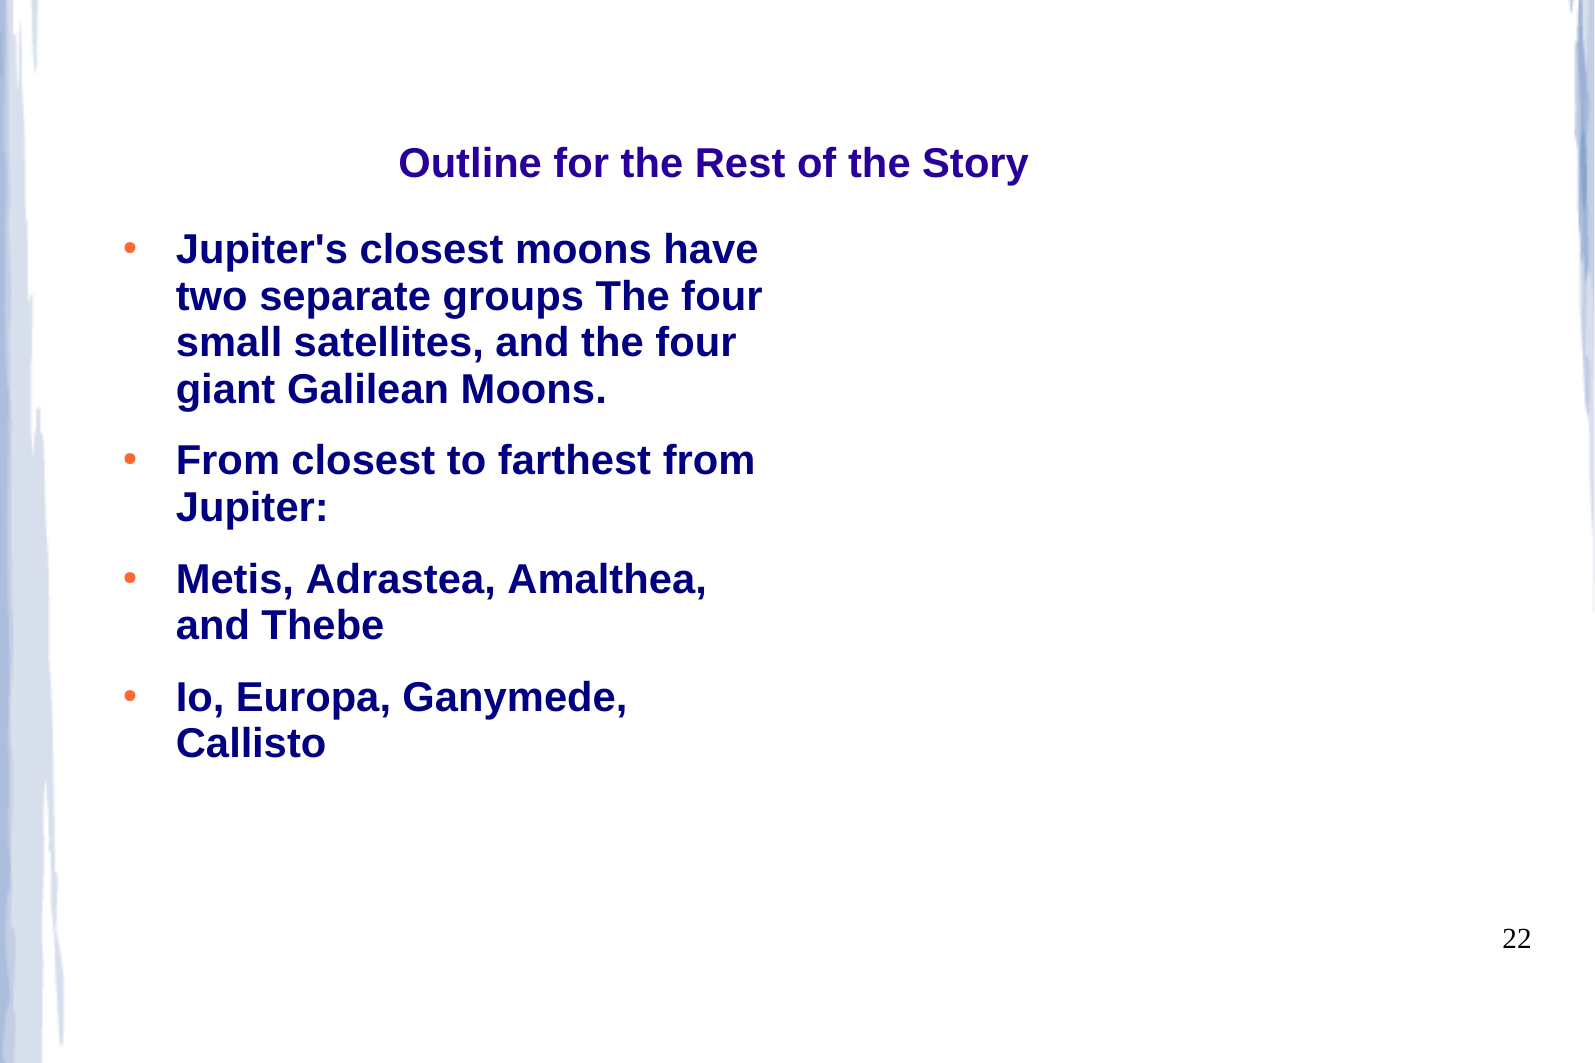

# Outline for the Rest of the Story
Jupiter's closest moons have two separate groups The four small satellites, and the four giant Galilean Moons.
From closest to farthest from Jupiter:
Metis, Adrastea, Amalthea, and Thebe
Io, Europa, Ganymede, Callisto
22